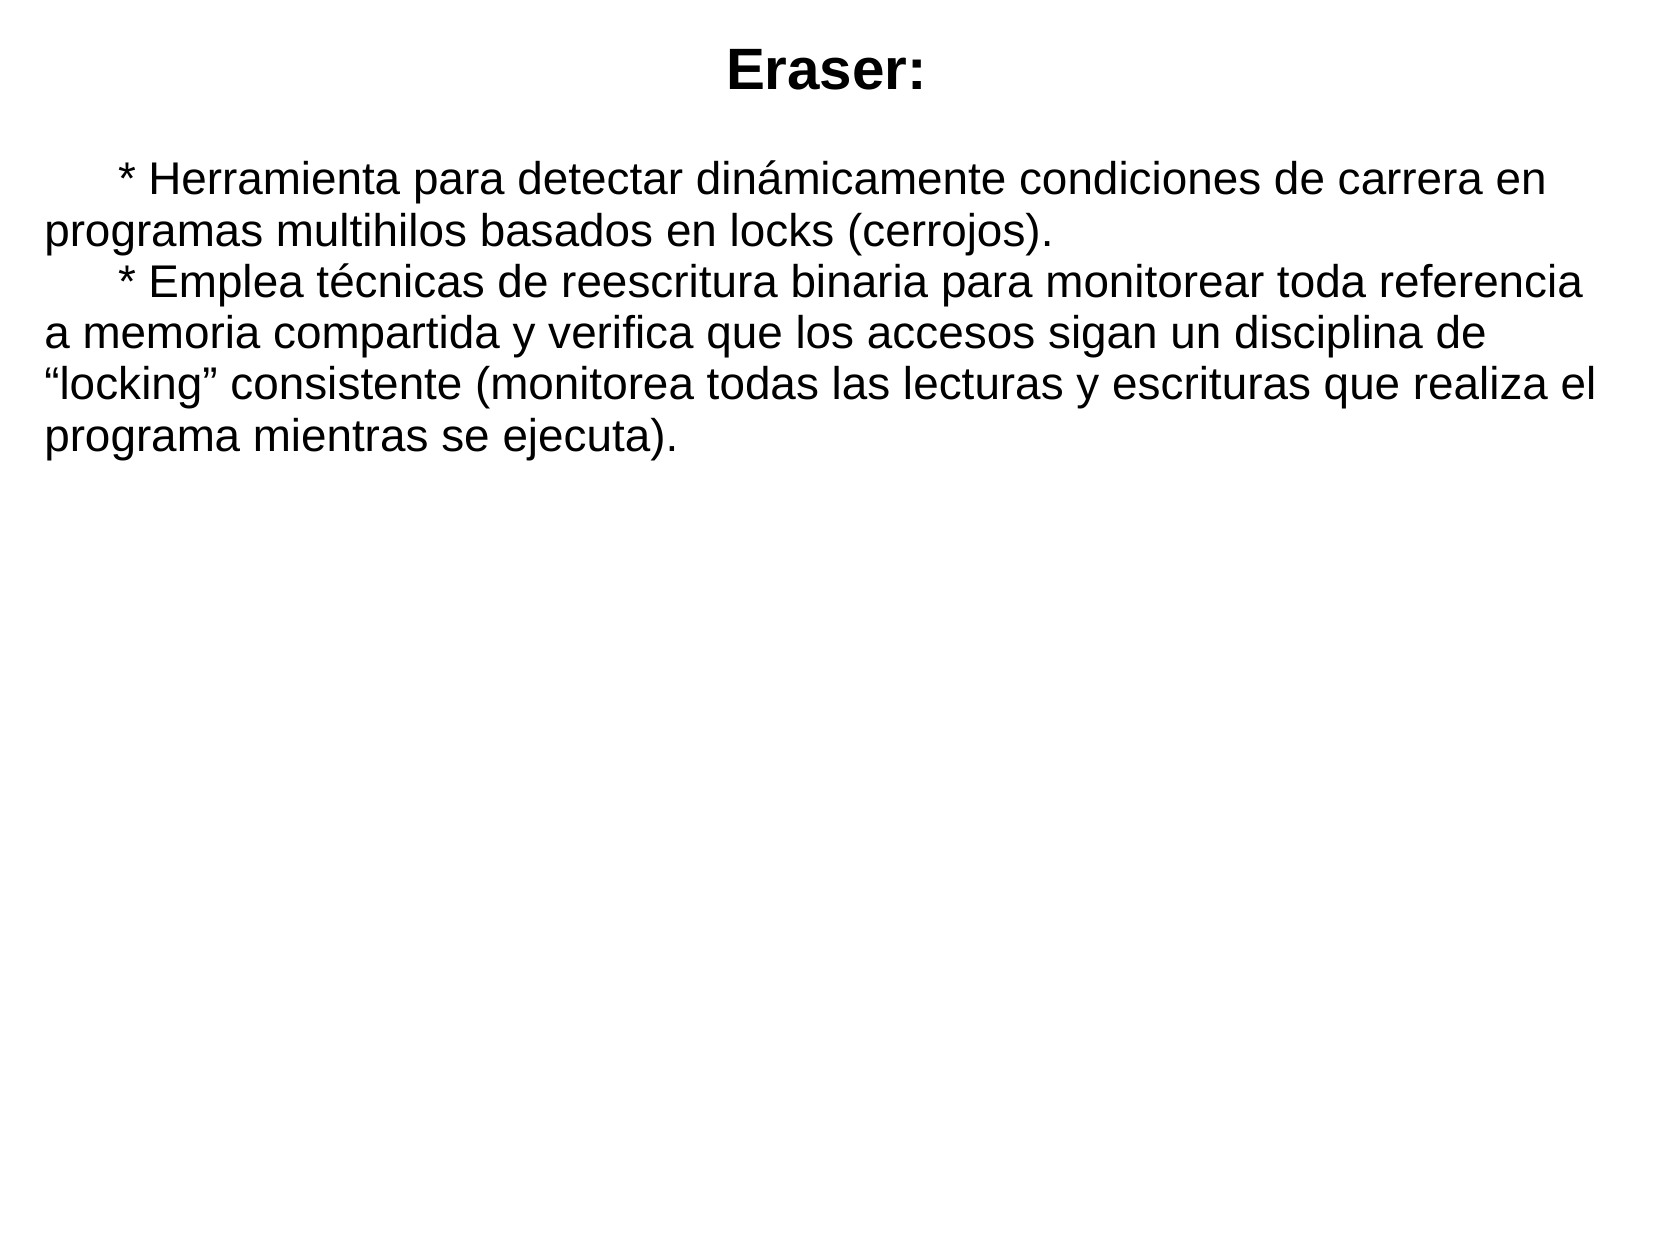

Eraser:
	* Herramienta para detectar dinámicamente condiciones de carrera en programas multihilos basados en locks (cerrojos).
	* Emplea técnicas de reescritura binaria para monitorear toda referencia a memoria compartida y verifica que los accesos sigan un disciplina de “locking” consistente (monitorea todas las lecturas y escrituras que realiza el programa mientras se ejecuta).